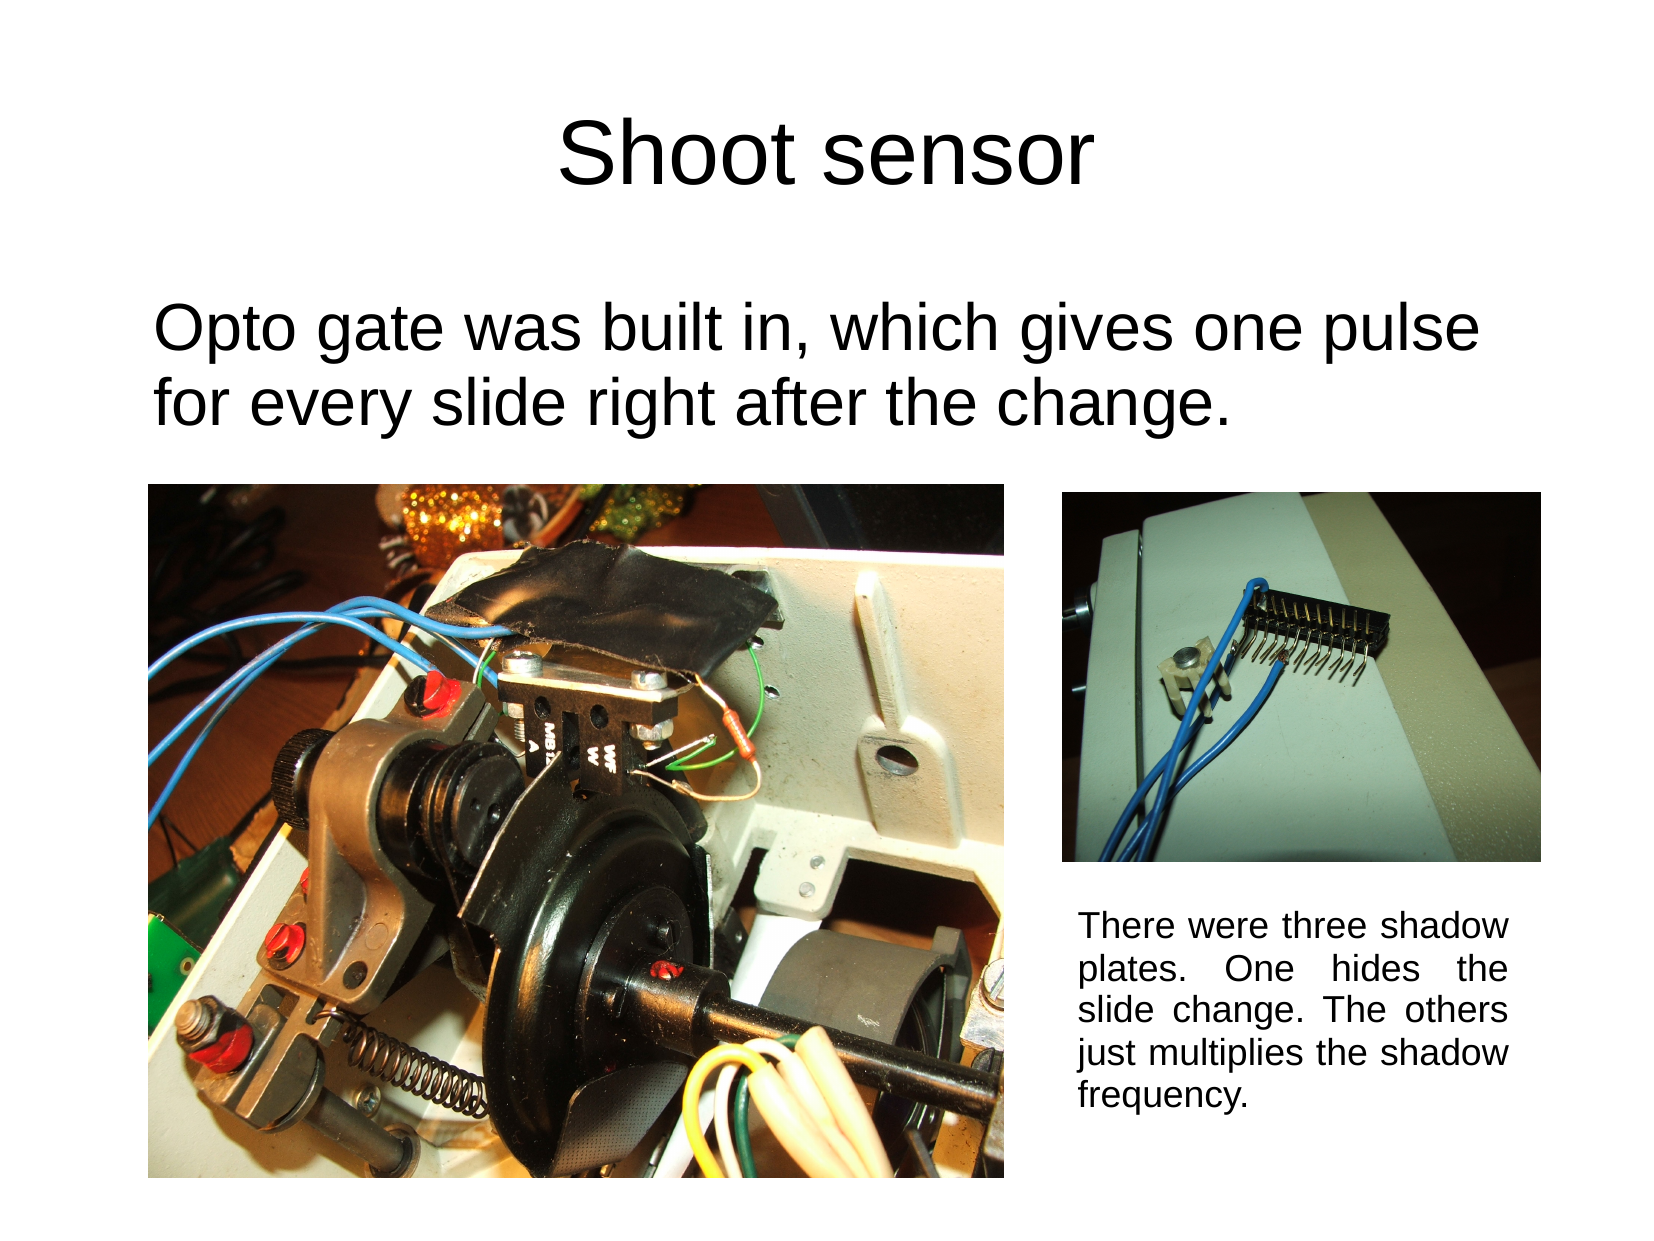

# Shoot sensor
Opto gate was built in, which gives one pulse for every slide right after the change.
There were three shadow plates. One hides the slide change. The others just multiplies the shadow frequency.